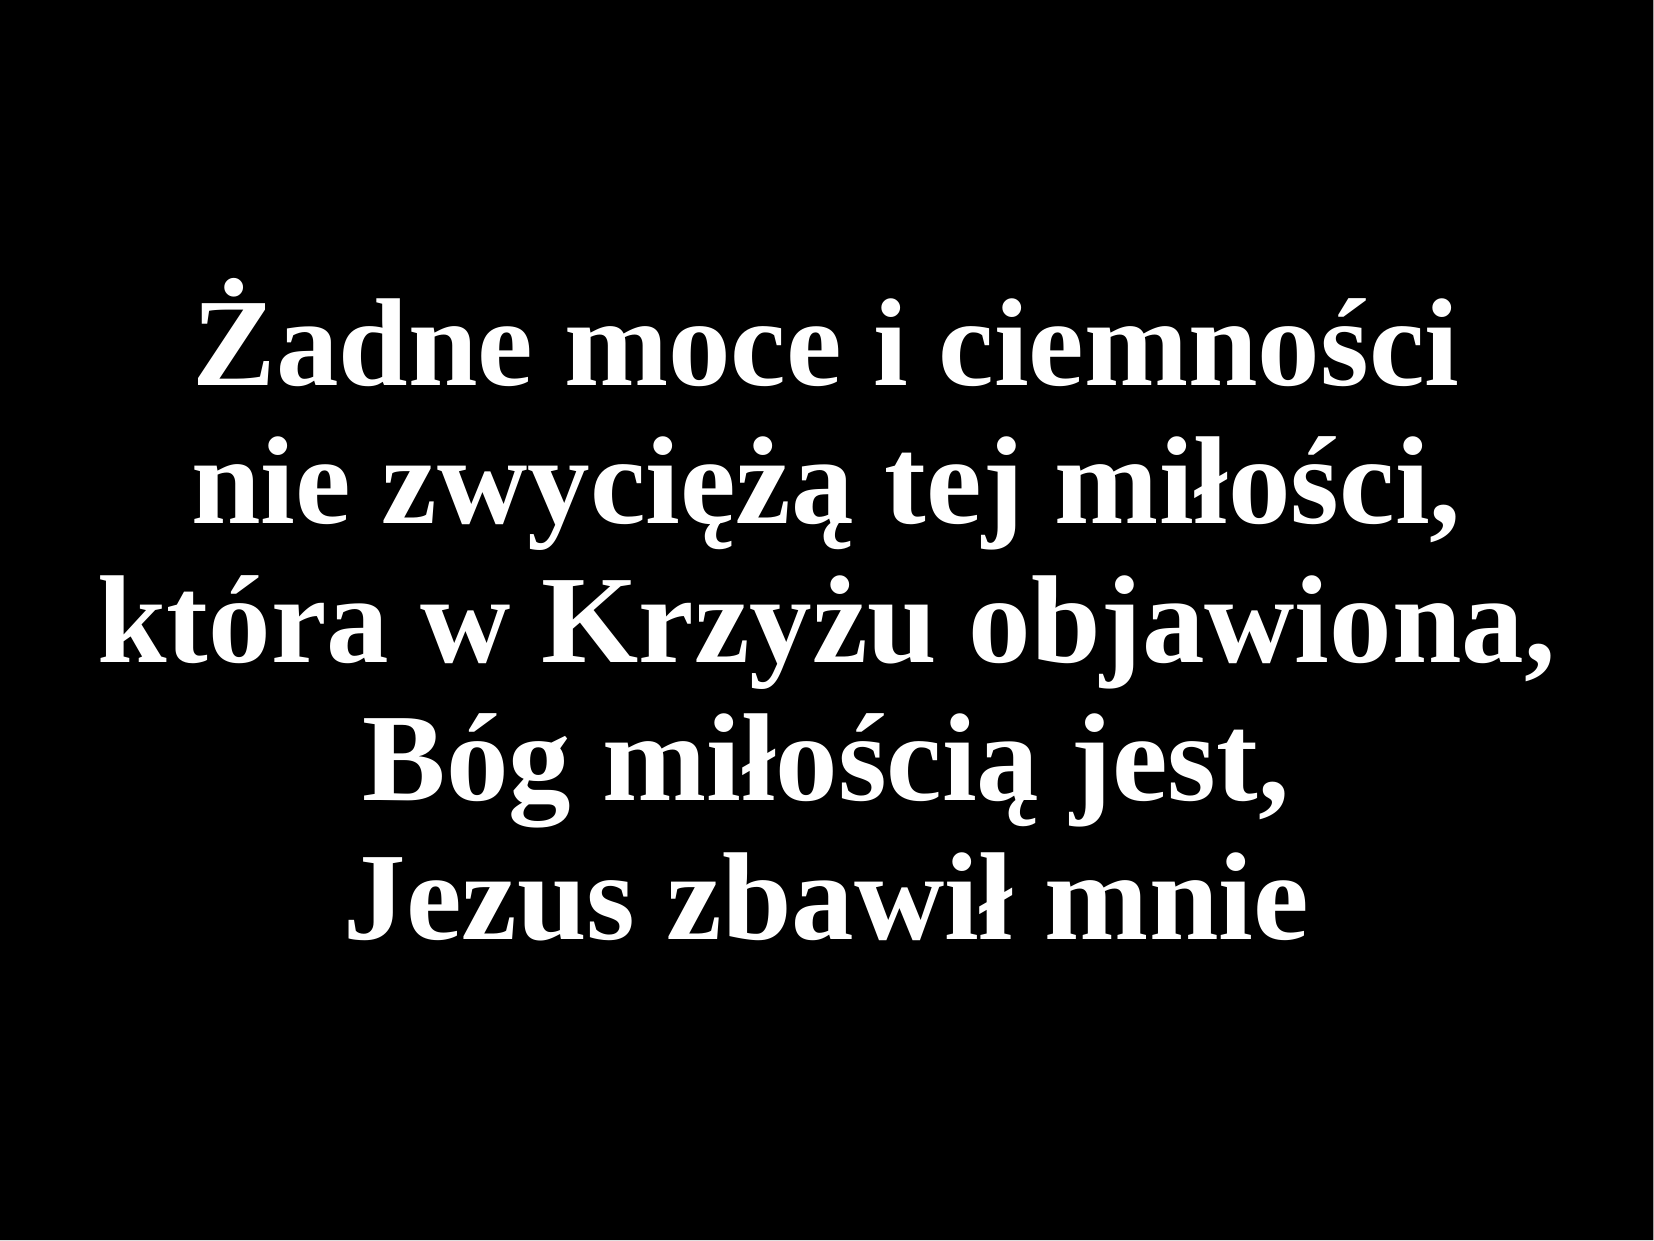

# Żadne moce i ciemności nie zwyciężą tej miłości, która w Krzyżu objawiona, Bóg miłością jest, Jezus zbawił mnie